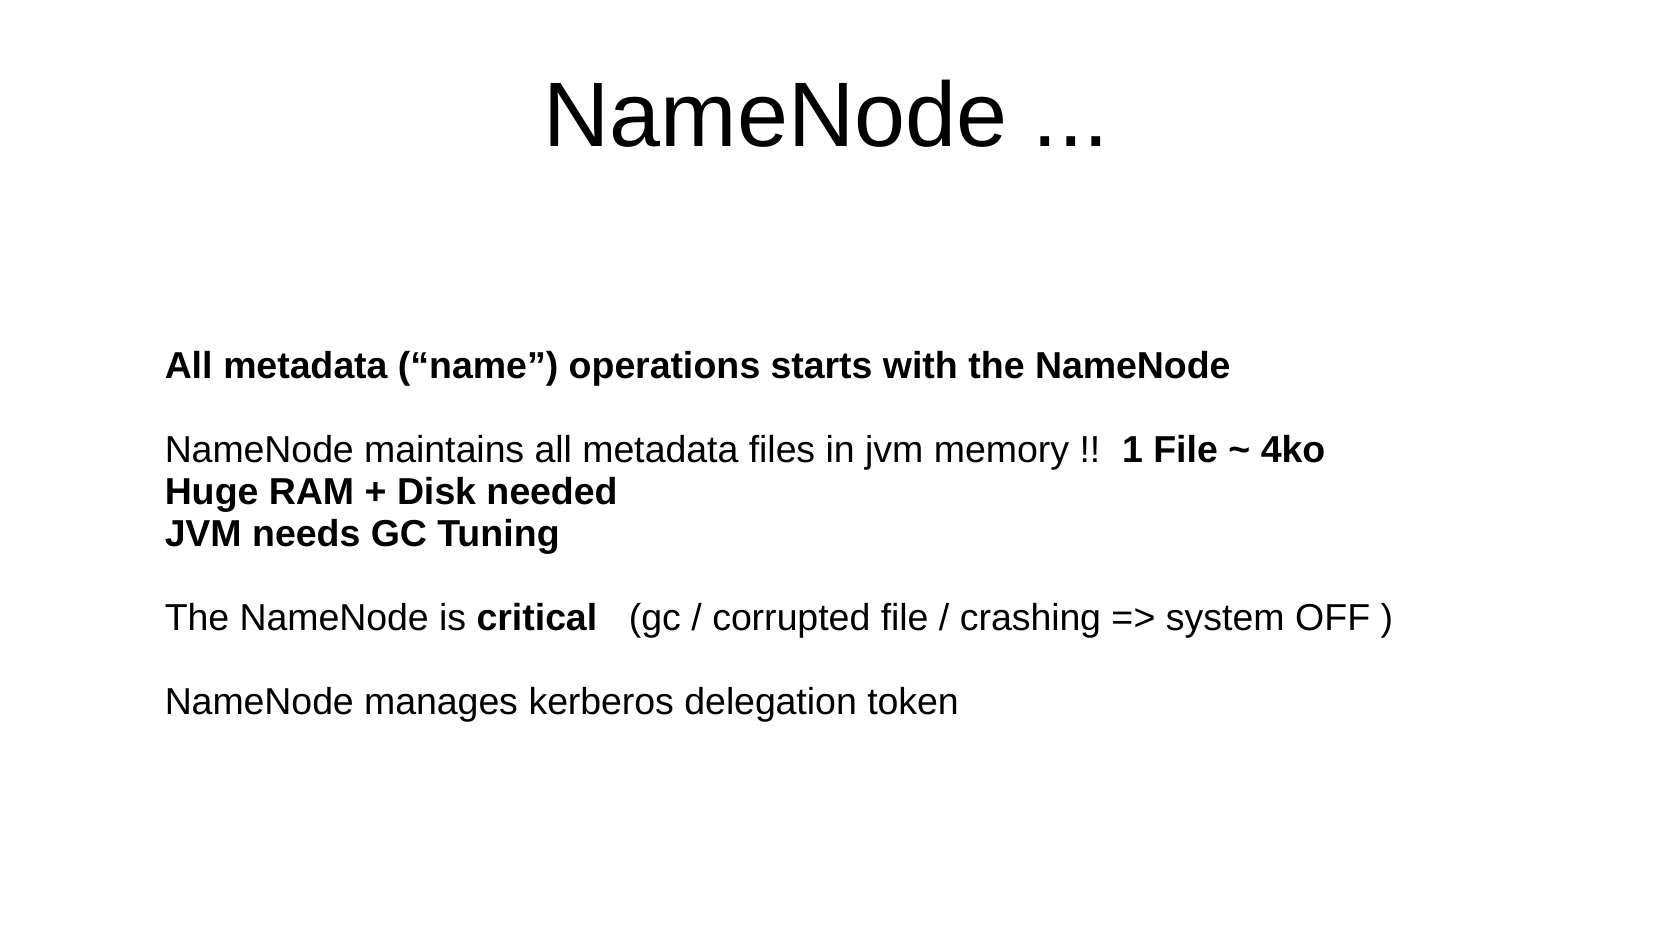

# NameNode ...
All metadata (“name”) operations starts with the NameNode
NameNode maintains all metadata files in jvm memory !! 1 File ~ 4ko
Huge RAM + Disk needed
JVM needs GC Tuning
The NameNode is critical (gc / corrupted file / crashing => system OFF )
NameNode manages kerberos delegation token